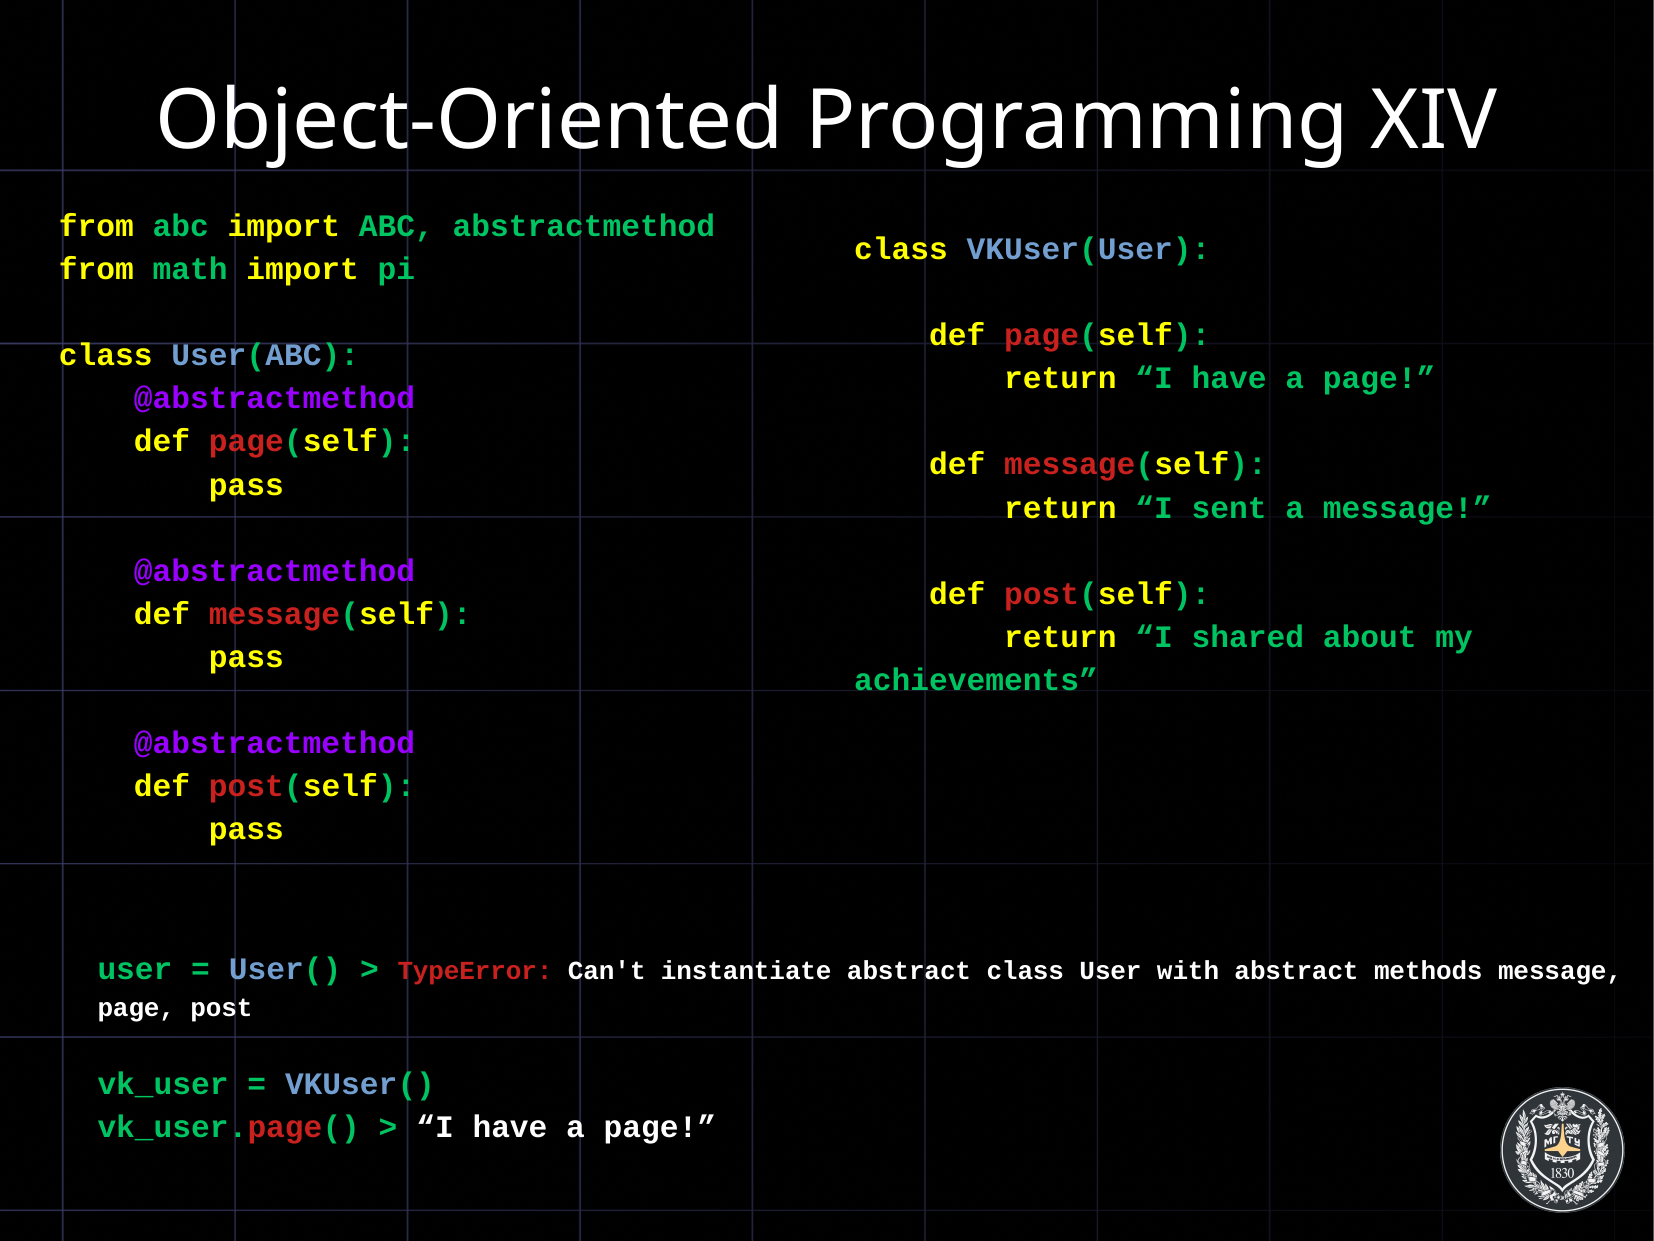

Object-Oriented Programming XIV
from abc import ABC, abstractmethod
from math import pi
class User(ABC):
 @abstractmethod
 def page(self):
 pass
	@abstractmethod
 def message(self):
 pass
	@abstractmethod
 def post(self):
 pass
class VKUser(User):
 def page(self):
 return “I have a page!”
 def message(self):
 return “I sent a message!”
 def post(self):
 return “I shared about my achievements”
user = User() > TypeError: Can't instantiate abstract class User with abstract methods message, page, post
vk_user = VKUser()
vk_user.page() > “I have a page!”